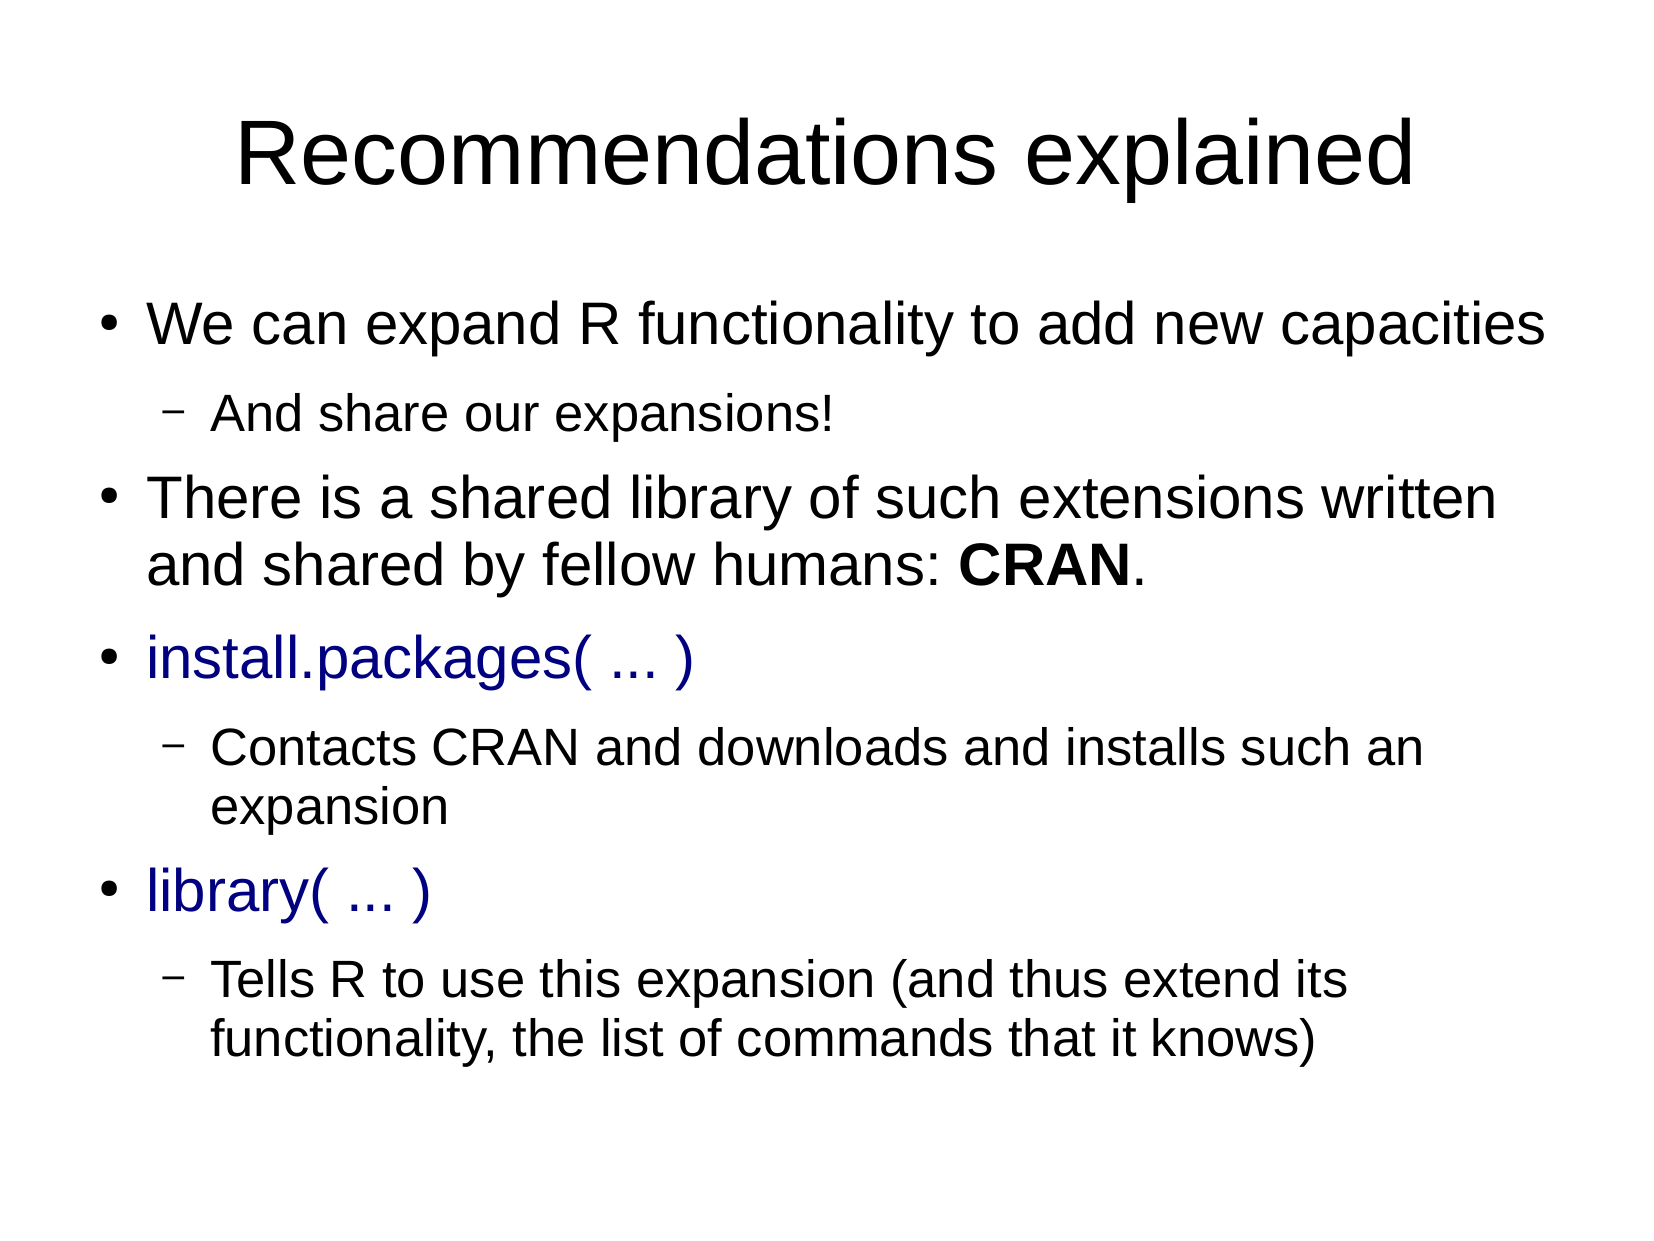

# Recommendations explained
We can expand R functionality to add new capacities
And share our expansions!
There is a shared library of such extensions written and shared by fellow humans: CRAN.
install.packages( ... )
Contacts CRAN and downloads and installs such an expansion
library( ... )
Tells R to use this expansion (and thus extend its functionality, the list of commands that it knows)